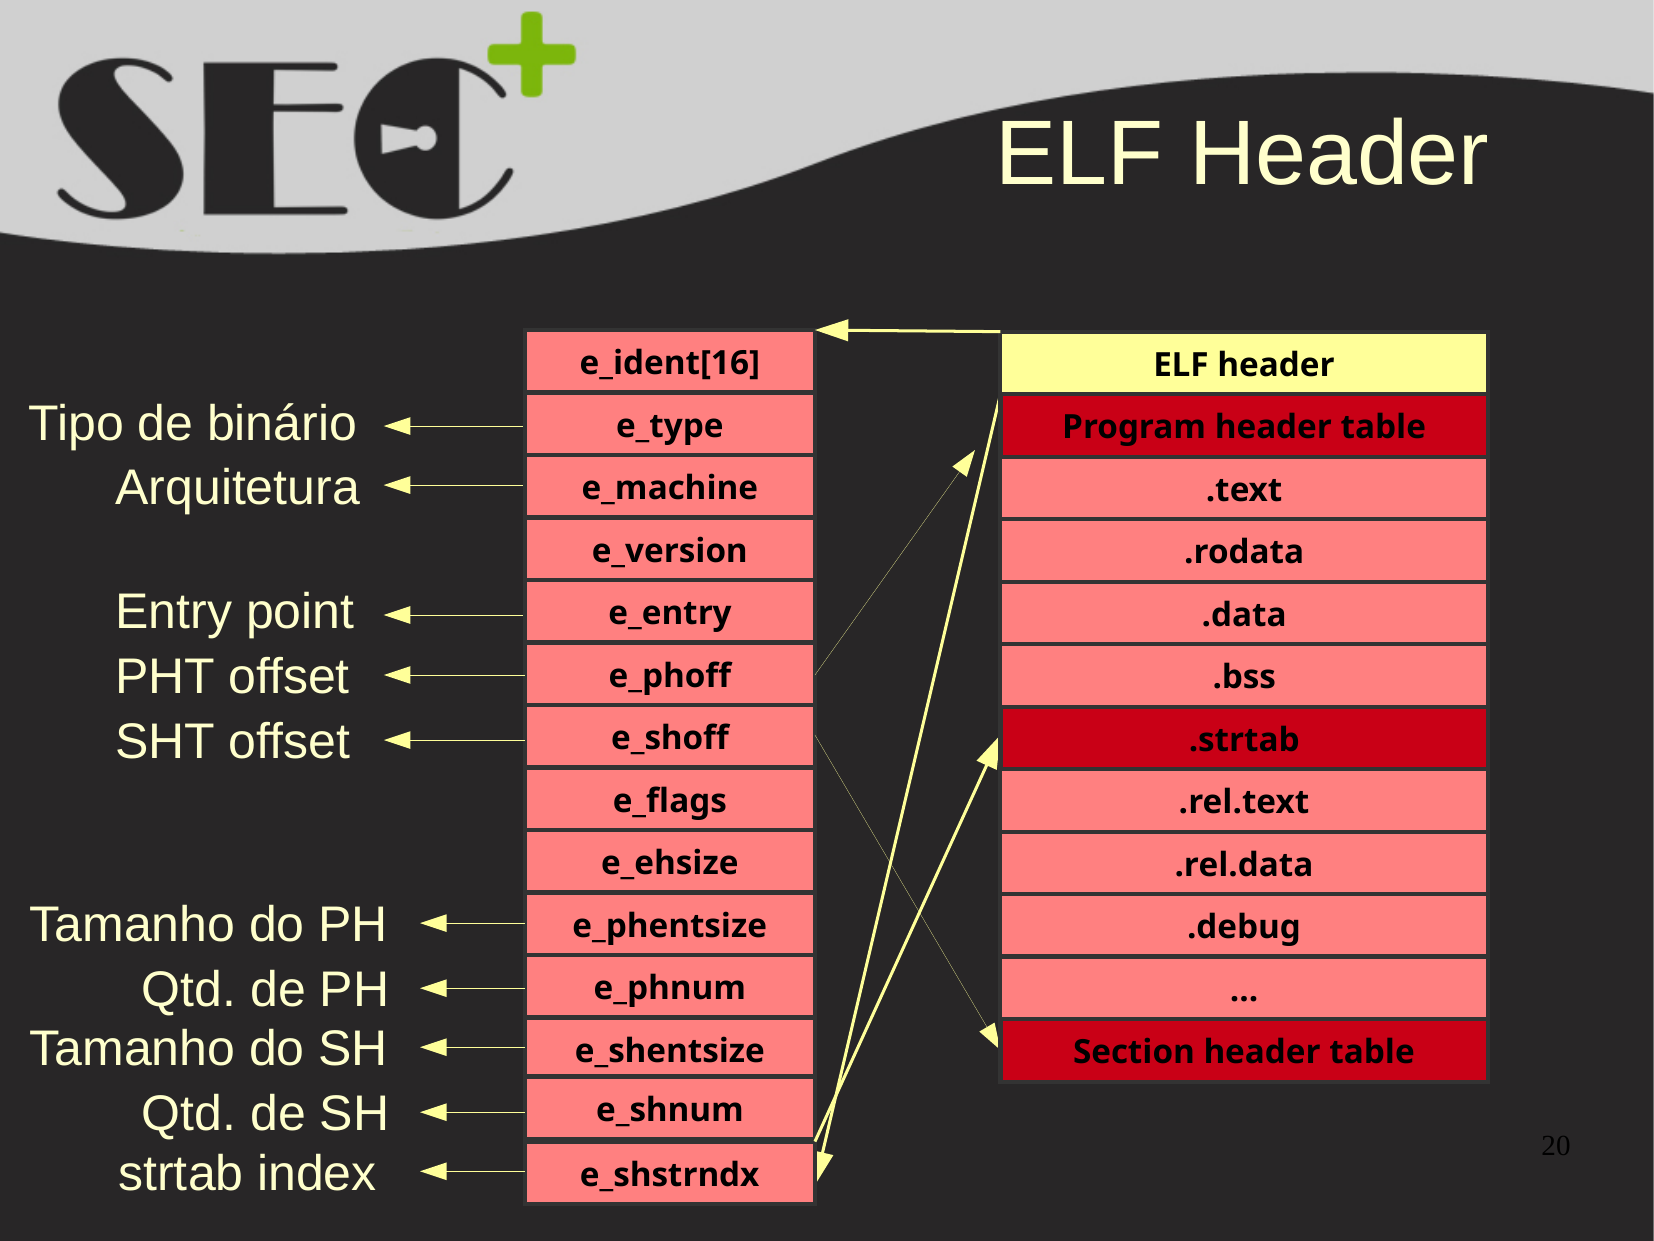

# ELF Header
e_ident[16]
e_type
e_machine
e_version
e_entry
e_phoff
e_shoff
e_flags
e_ehsize
e_phentsize
e_phnum
e_shentsize
e_shnum
e_shstrndx
ELF header
Tipo de binário
Program header table
Program header table
PHT offset
Arquitetura
.text
.rodata
Entry point
.data
.bss
SHT offset
Section header table
.strtab
strtab index
.strtab
.rel.text
.rel.data
Tamanho do PH
.debug
Qtd. de PH
…
Tamanho do SH
Section header table
Qtd. de SH
20